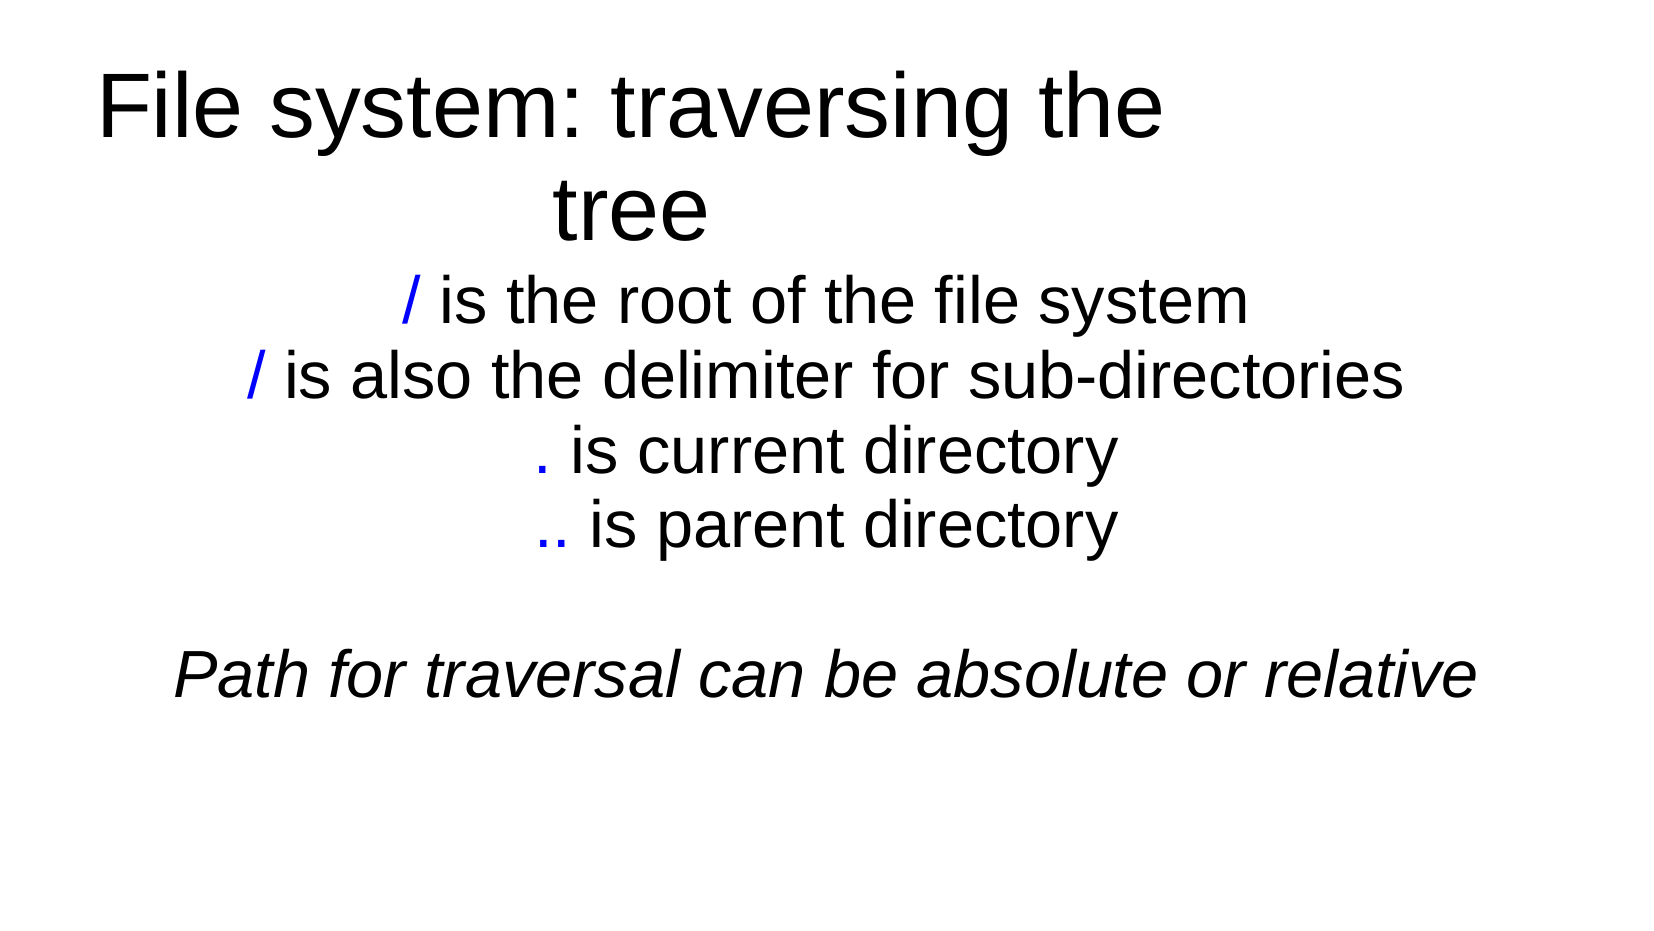

# File system: traversing the tree
/ is the root of the file system
/ is also the delimiter for sub-directories
. is current directory
.. is parent directory
Path for traversal can be absolute or relative